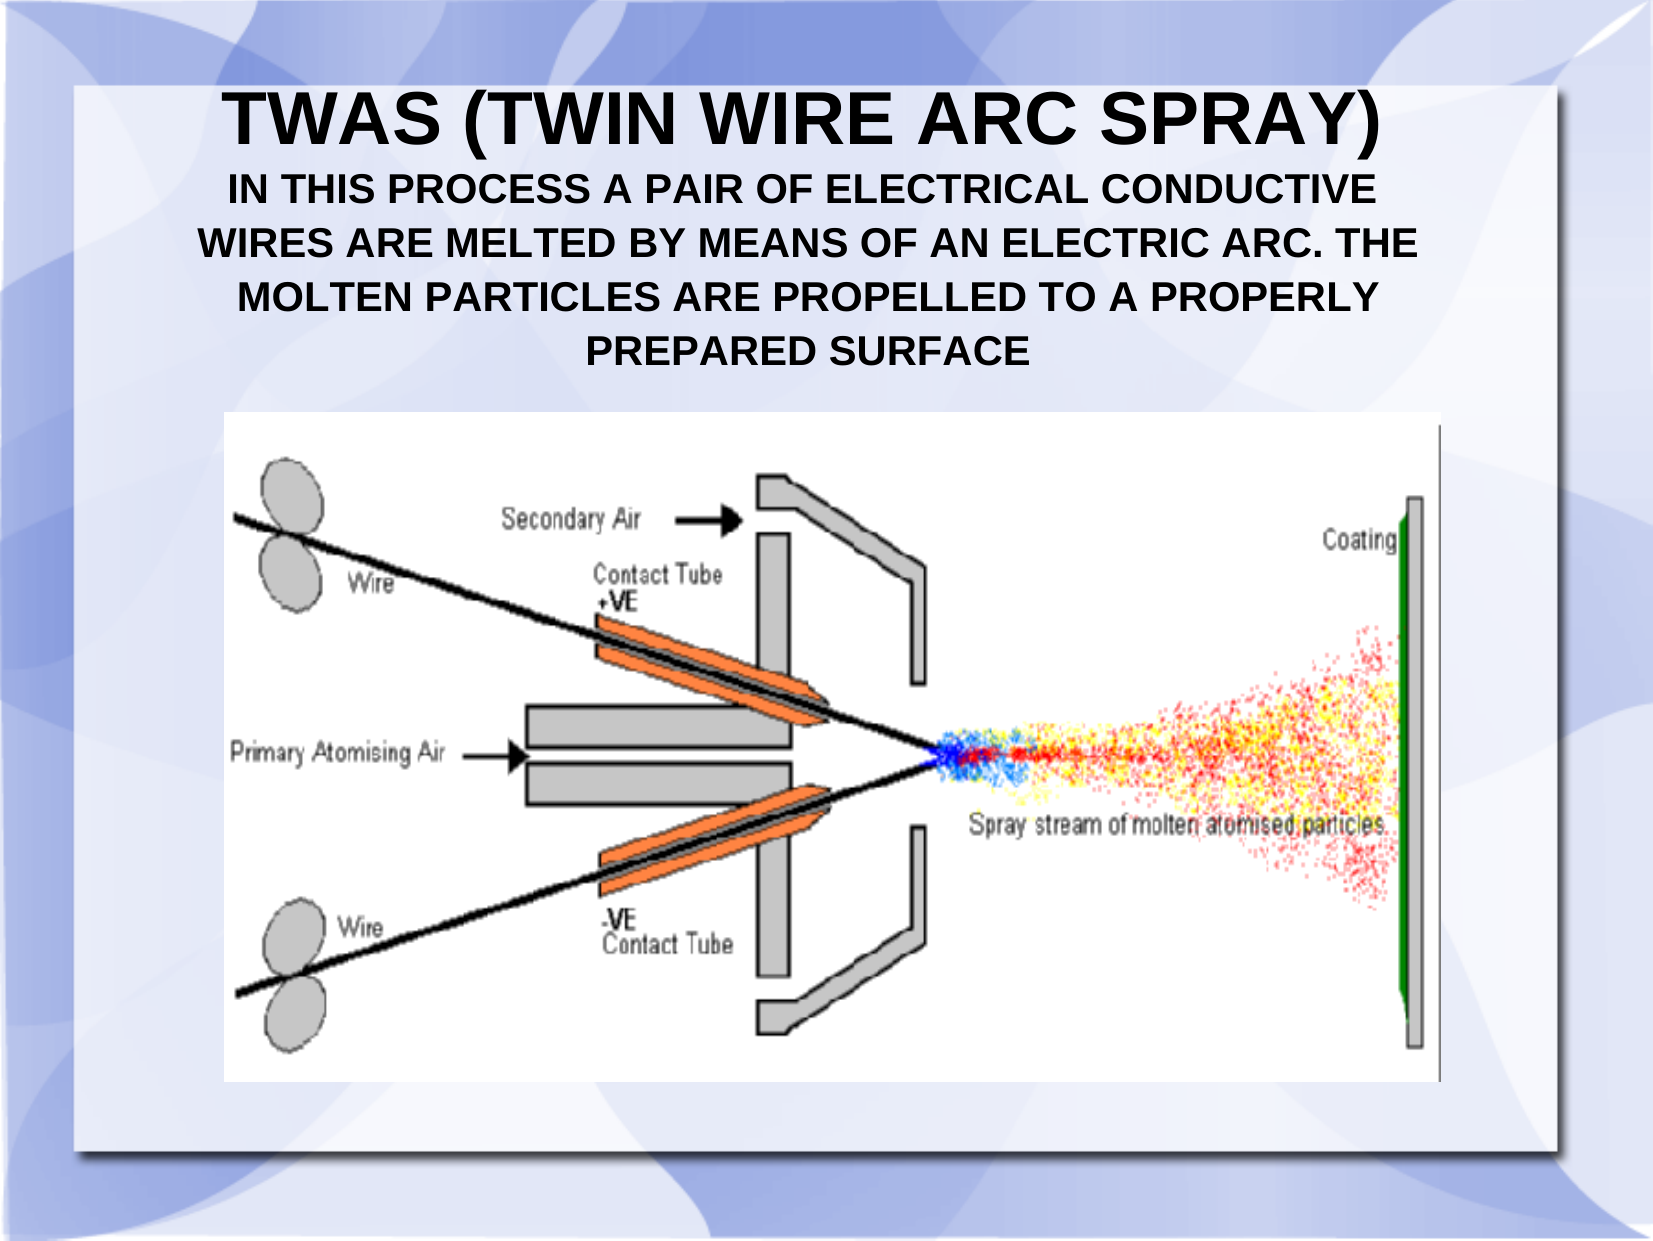

# TWAS (TWIN WIRE ARC SPRAY) IN THIS PROCESS A PAIR OF ELECTRICAL CONDUCTIVE WIRES ARE MELTED BY MEANS OF AN ELECTRIC ARC. THE MOLTEN PARTICLES ARE PROPELLED TO A PROPERLY PREPARED SURFACE